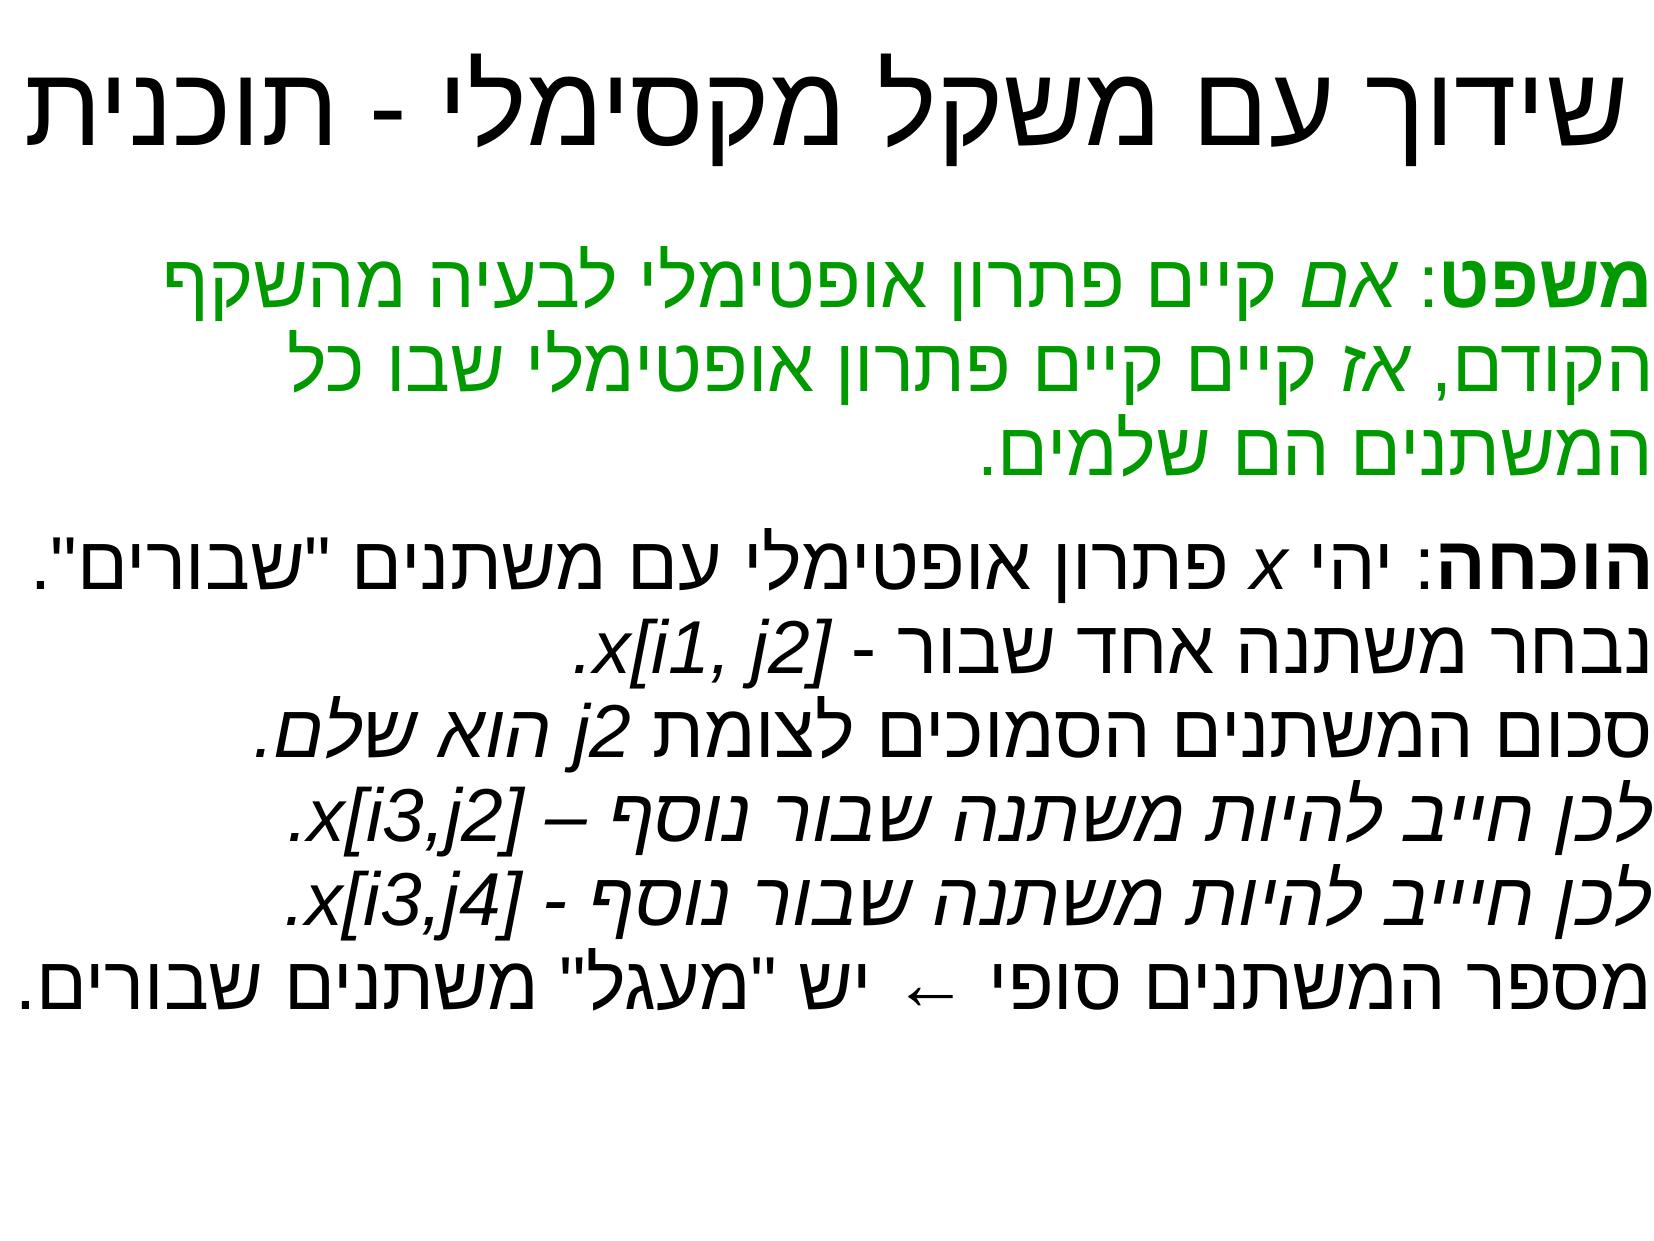

# שידוך עם משקל מקסימלי - תוכנית
משפט: אם קיים פתרון אופטימלי לבעיה מהשקף הקודם, אז קיים קיים פתרון אופטימלי שבו כל המשתנים הם שלמים.
הוכחה: יהי x פתרון אופטימלי עם משתנים "שבורים".
נבחר משתנה אחד שבור - x[i1, j2].
סכום המשתנים הסמוכים לצומת j2 הוא שלם.
לכן חייב להיות משתנה שבור נוסף – x[i3,j2].
לכן חיייב להיות משתנה שבור נוסף - x[i3,j4].
מספר המשתנים סופי ← יש "מעגל" משתנים שבורים.